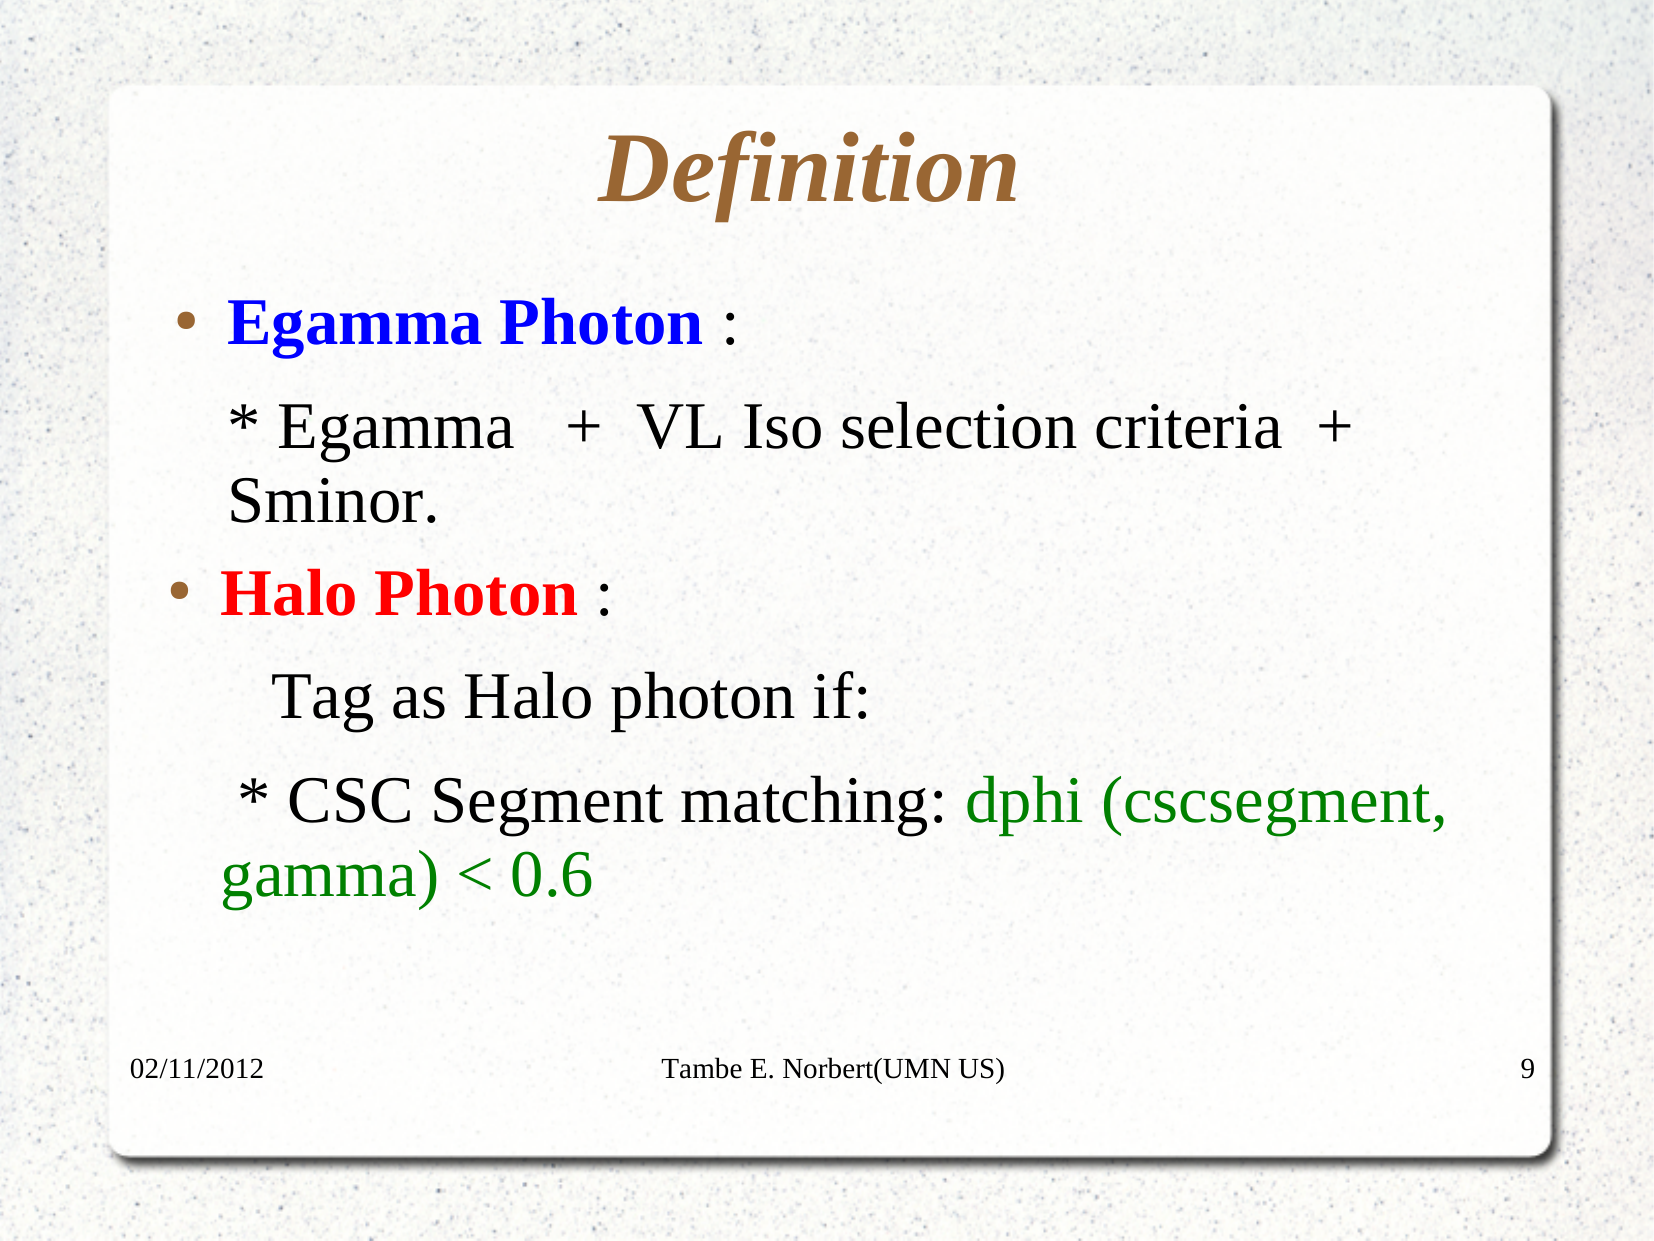

# Definition
Egamma Photon :
* Egamma + VL Iso selection criteria + Sminor.
Halo Photon :
 Tag as Halo photon if:
 * CSC Segment matching: dphi (cscsegment, gamma) < 0.6
02/11/2012
Tambe E. Norbert(UMN US)
9